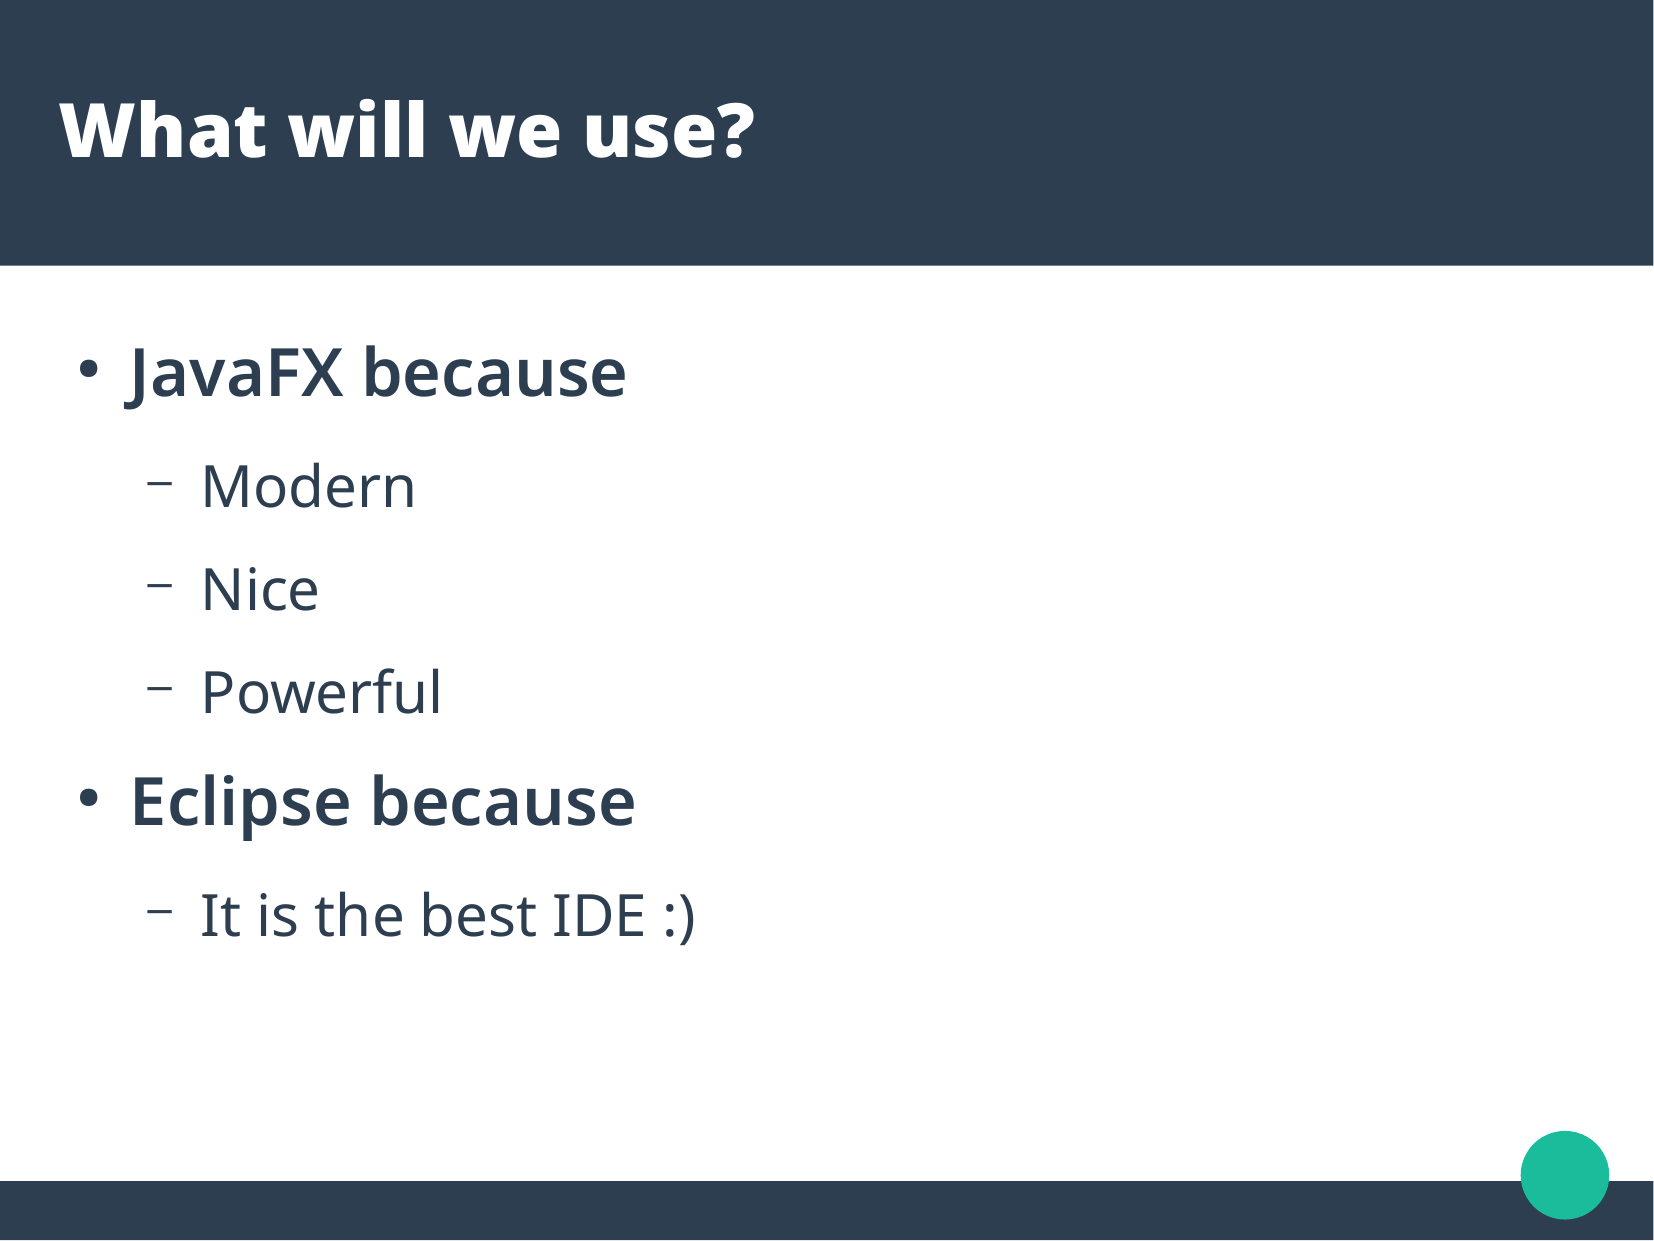

# What will we use?
JavaFX because
Modern
Nice
Powerful
Eclipse because
It is the best IDE :)